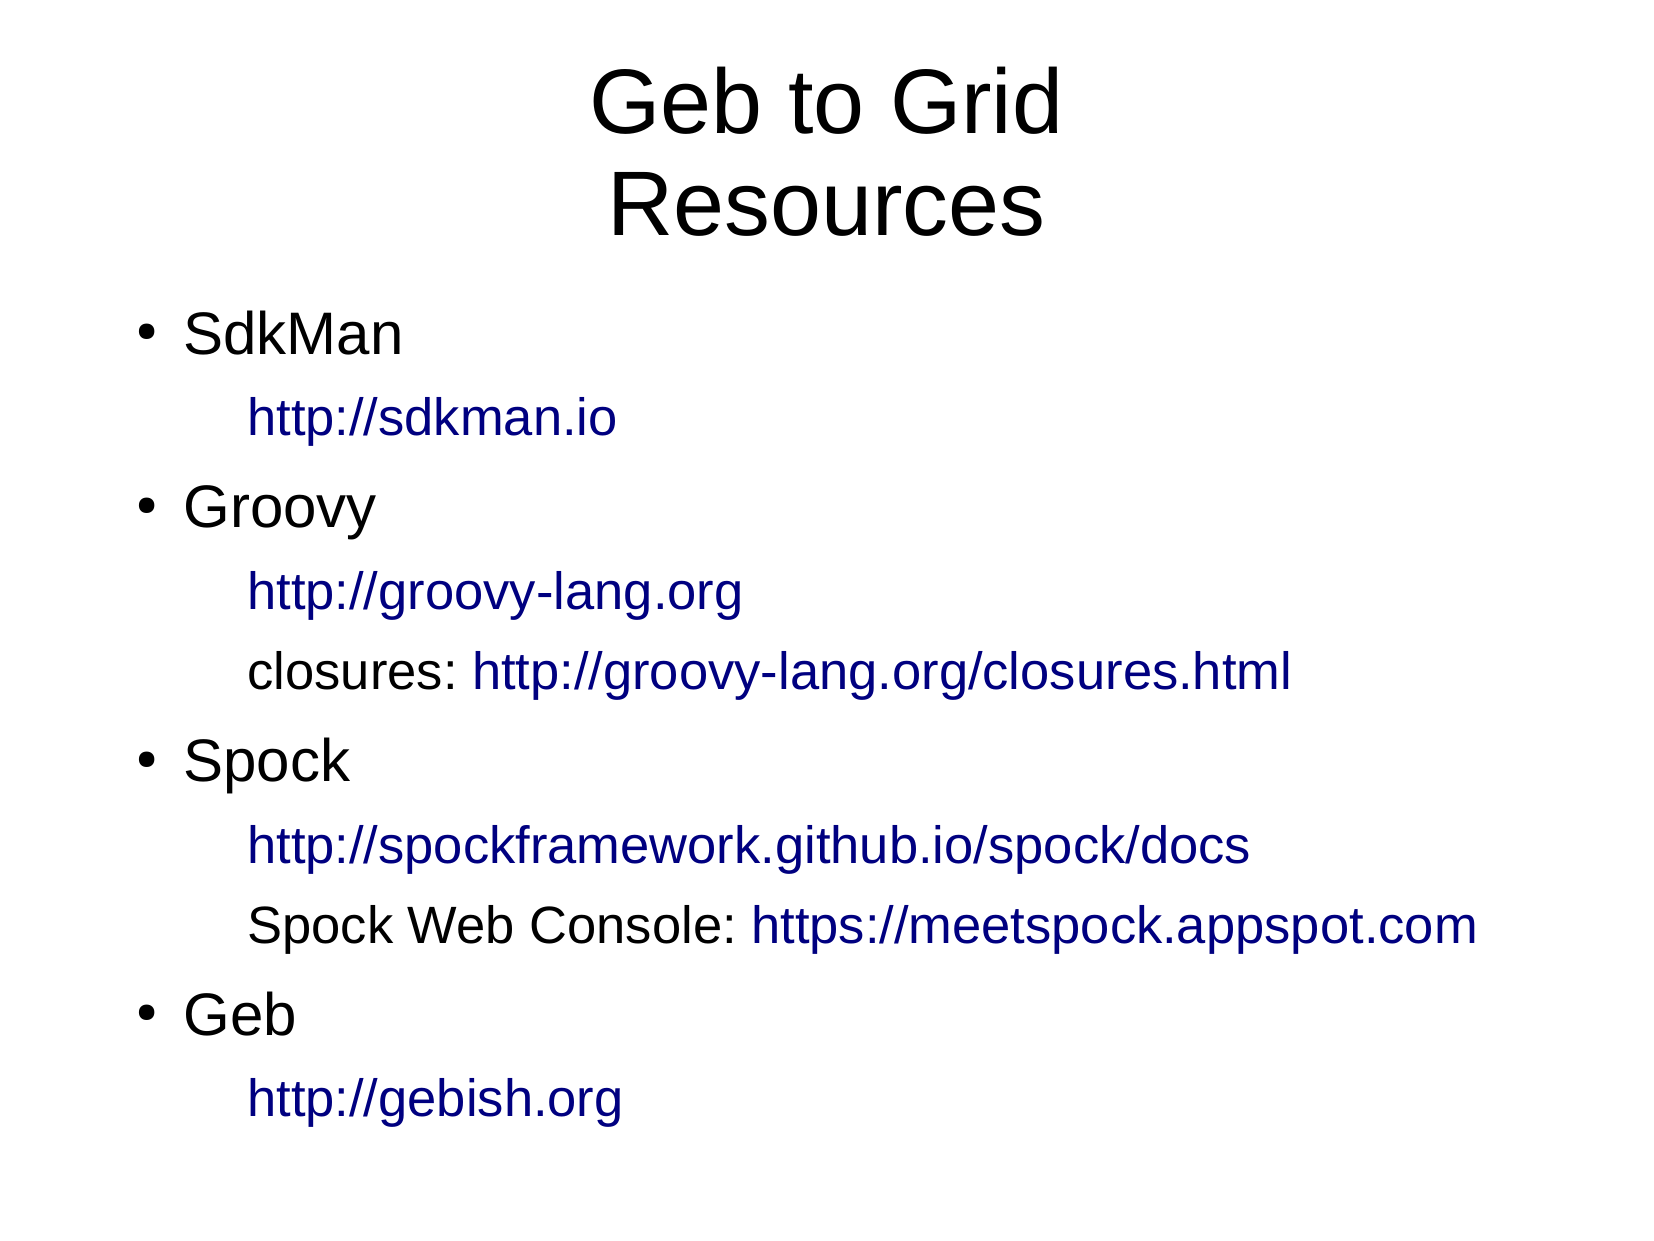

# Geb to Grid Resources
SdkMan
http://sdkman.io
Groovy
http://groovy-lang.org
closures: http://groovy-lang.org/closures.html
Spock
http://spockframework.github.io/spock/docs
Spock Web Console: https://meetspock.appspot.com
Geb
http://gebish.org